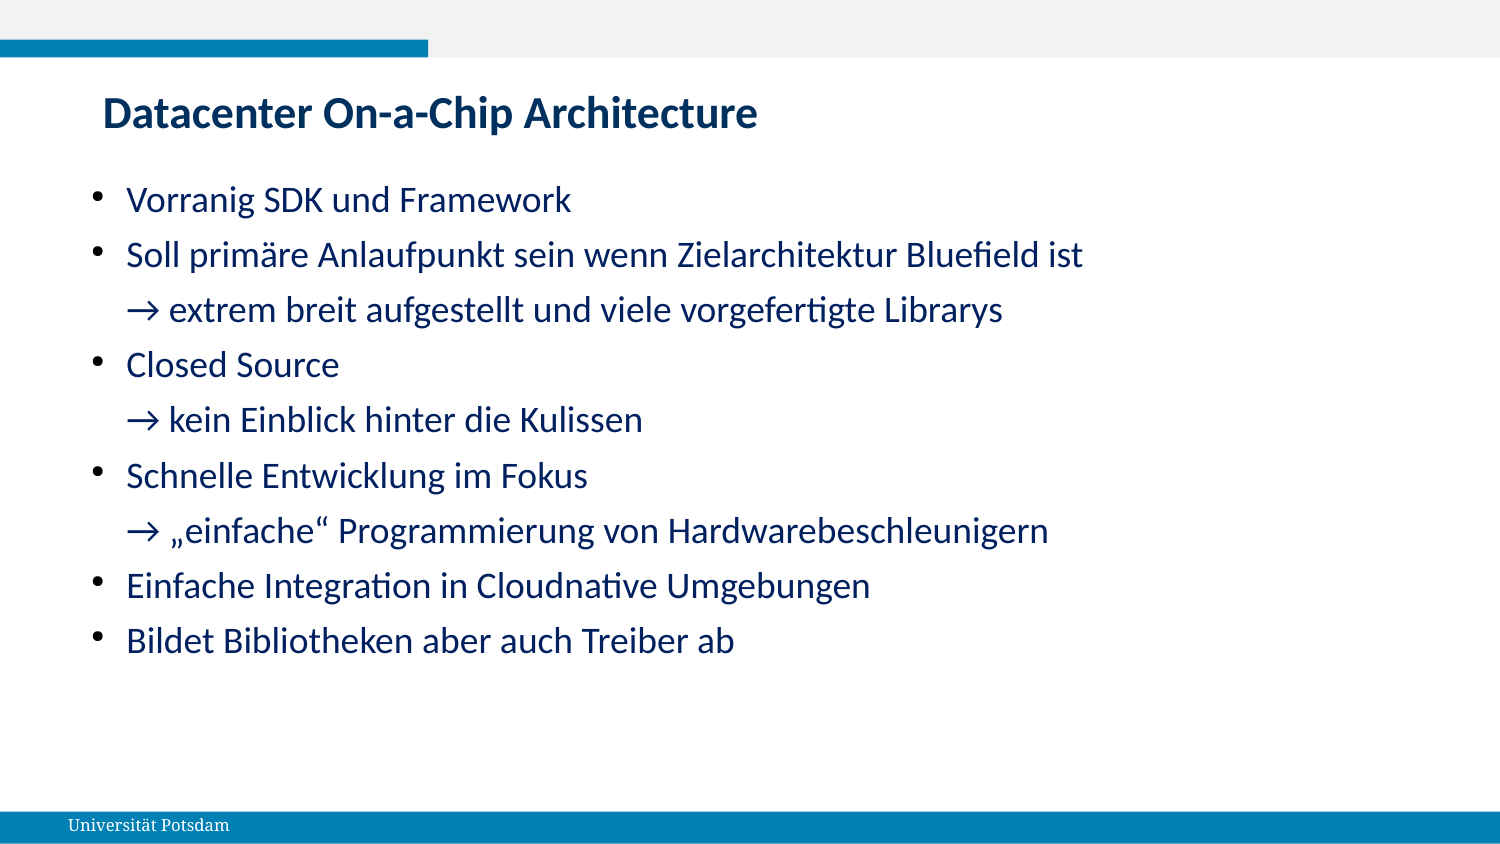

# Datacenter On-a-Chip Architecture
Vorranig SDK und Framework
Soll primäre Anlaufpunkt sein wenn Zielarchitektur Bluefield ist
→ extrem breit aufgestellt und viele vorgefertigte Librarys
Closed Source
→ kein Einblick hinter die Kulissen
Schnelle Entwicklung im Fokus
→ „einfache“ Programmierung von Hardwarebeschleunigern
Einfache Integration in Cloudnative Umgebungen
Bildet Bibliotheken aber auch Treiber ab